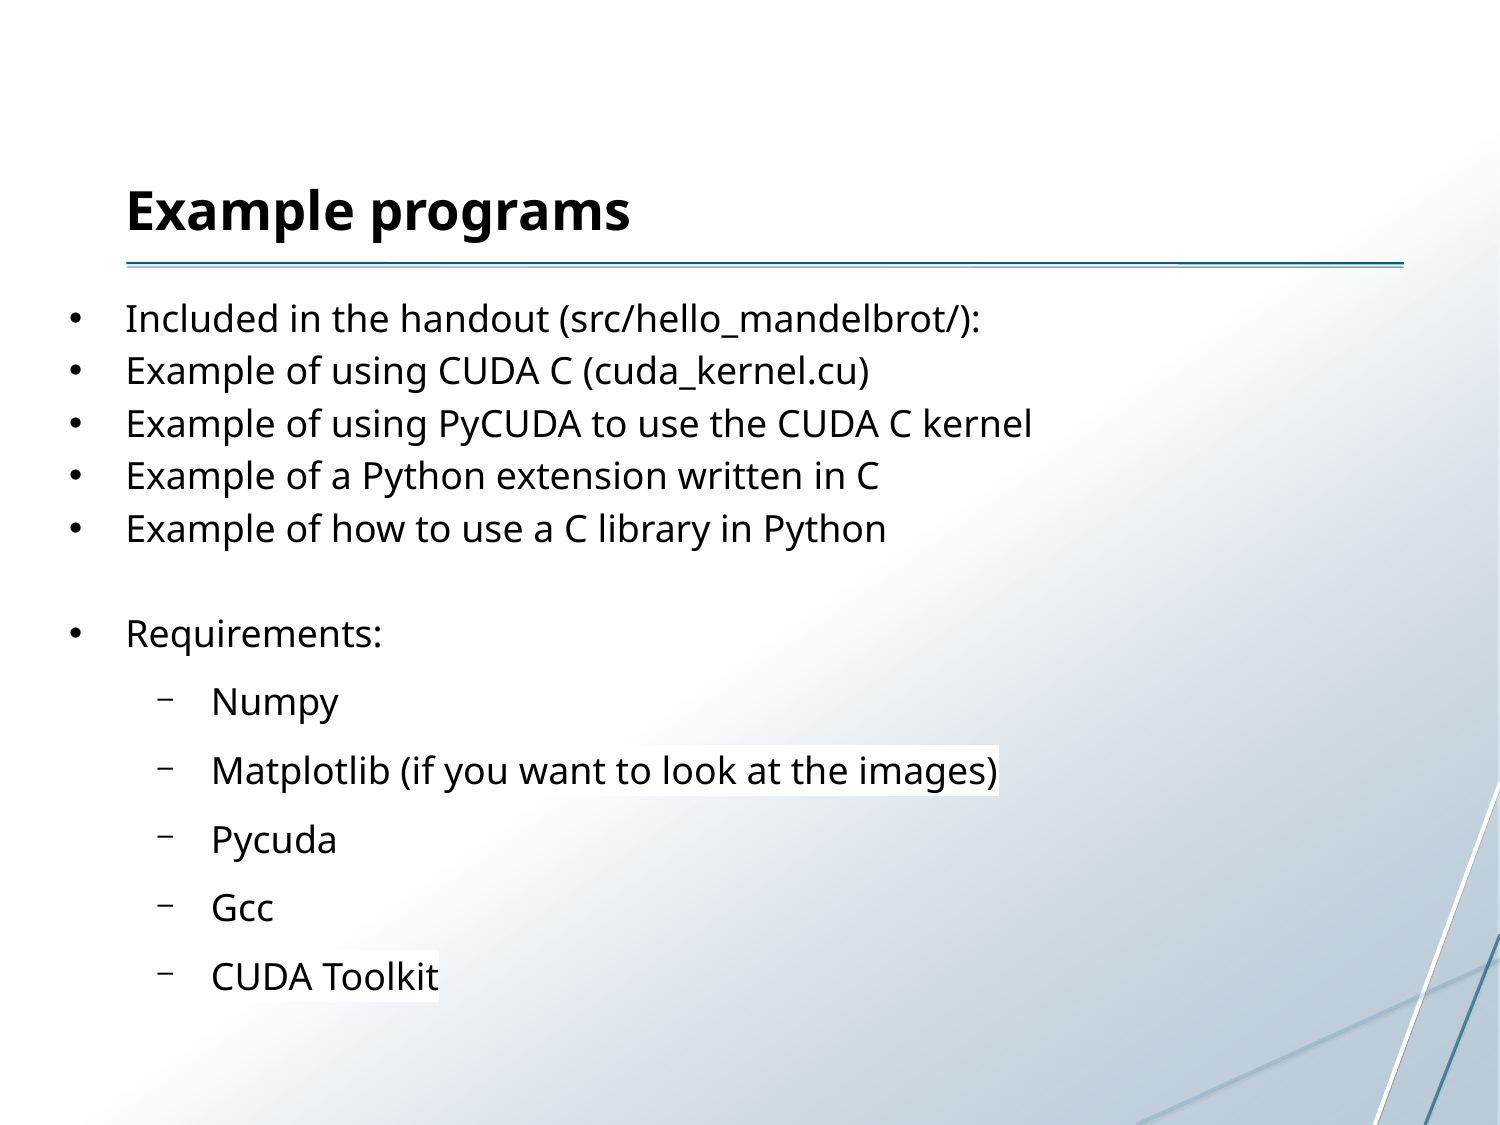

# Example programs
Included in the handout (src/hello_mandelbrot/):
Example of using CUDA C (cuda_kernel.cu)
Example of using PyCUDA to use the CUDA C kernel
Example of a Python extension written in C
Example of how to use a C library in Python
Requirements:
Numpy
Matplotlib (if you want to look at the images)
Pycuda
Gcc
CUDA Toolkit